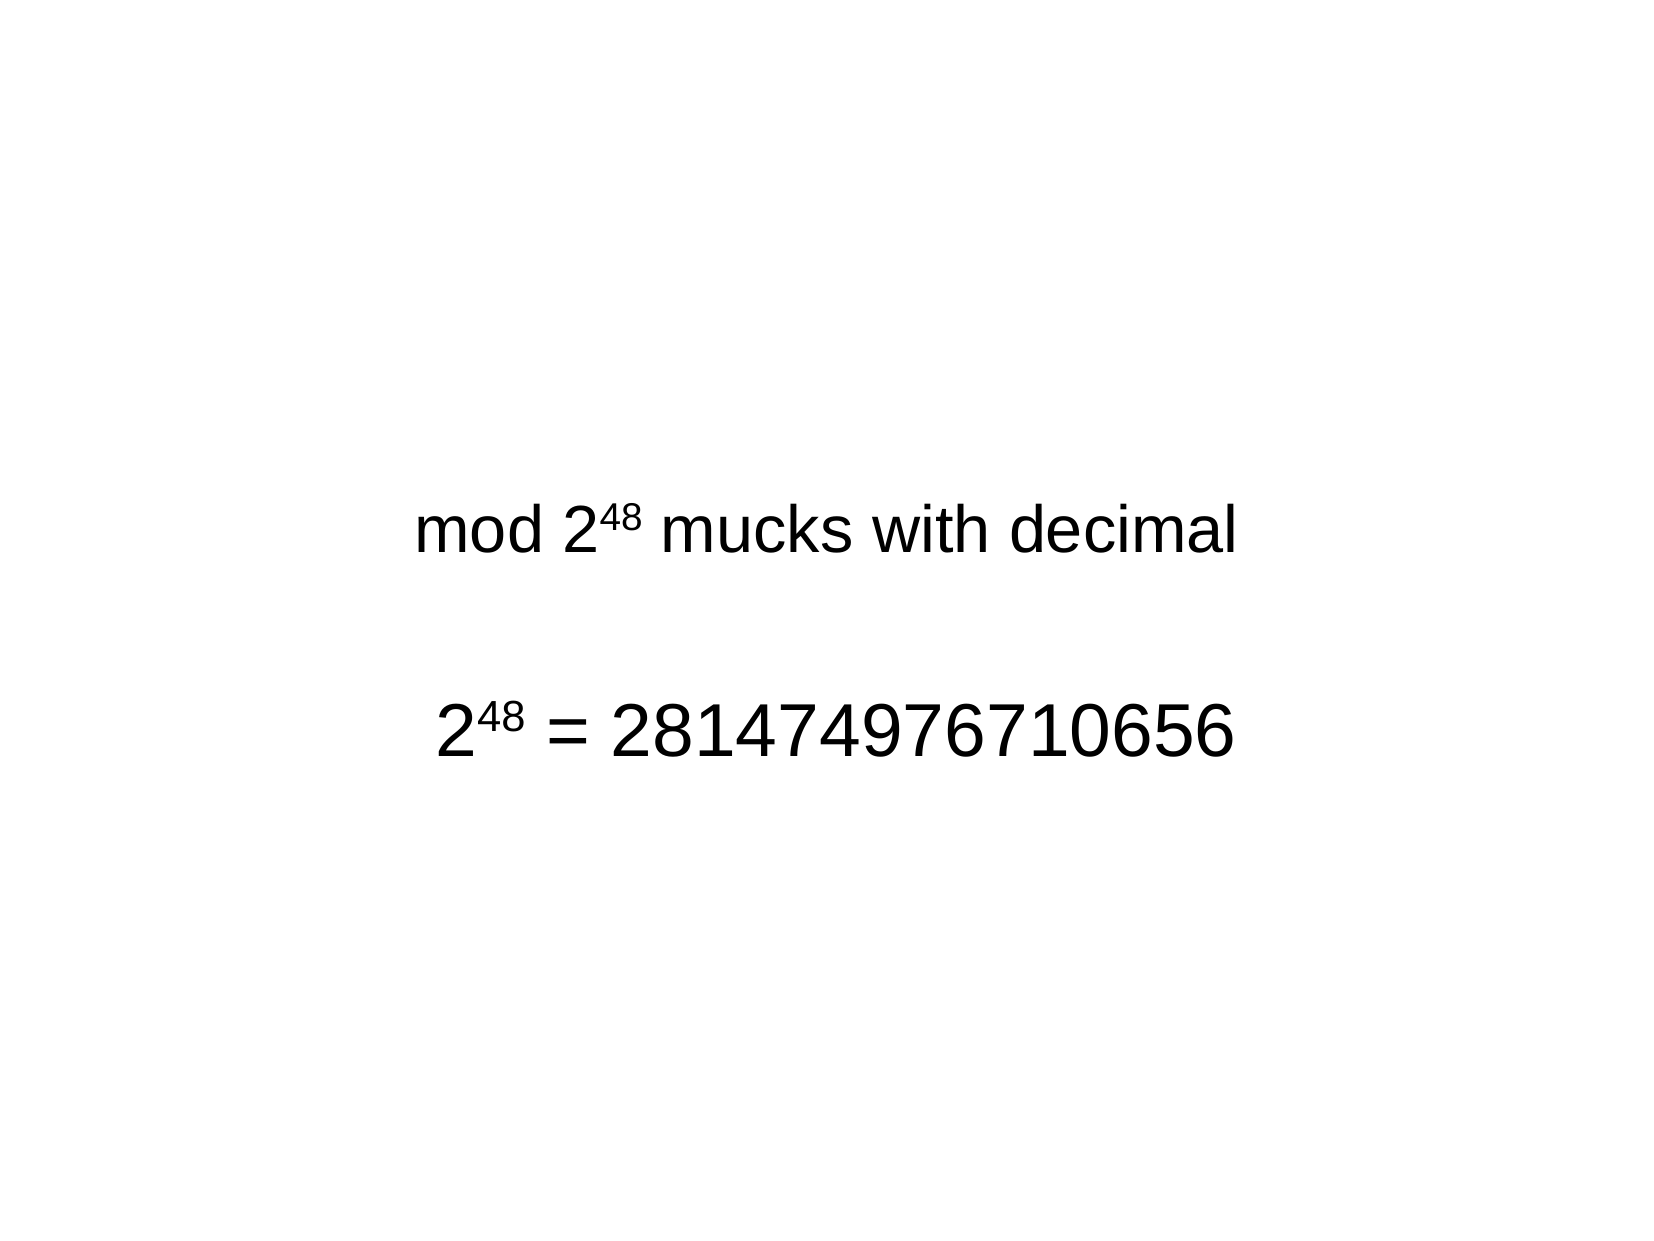

# mod 248 mucks with decimal
248 = 281474976710656